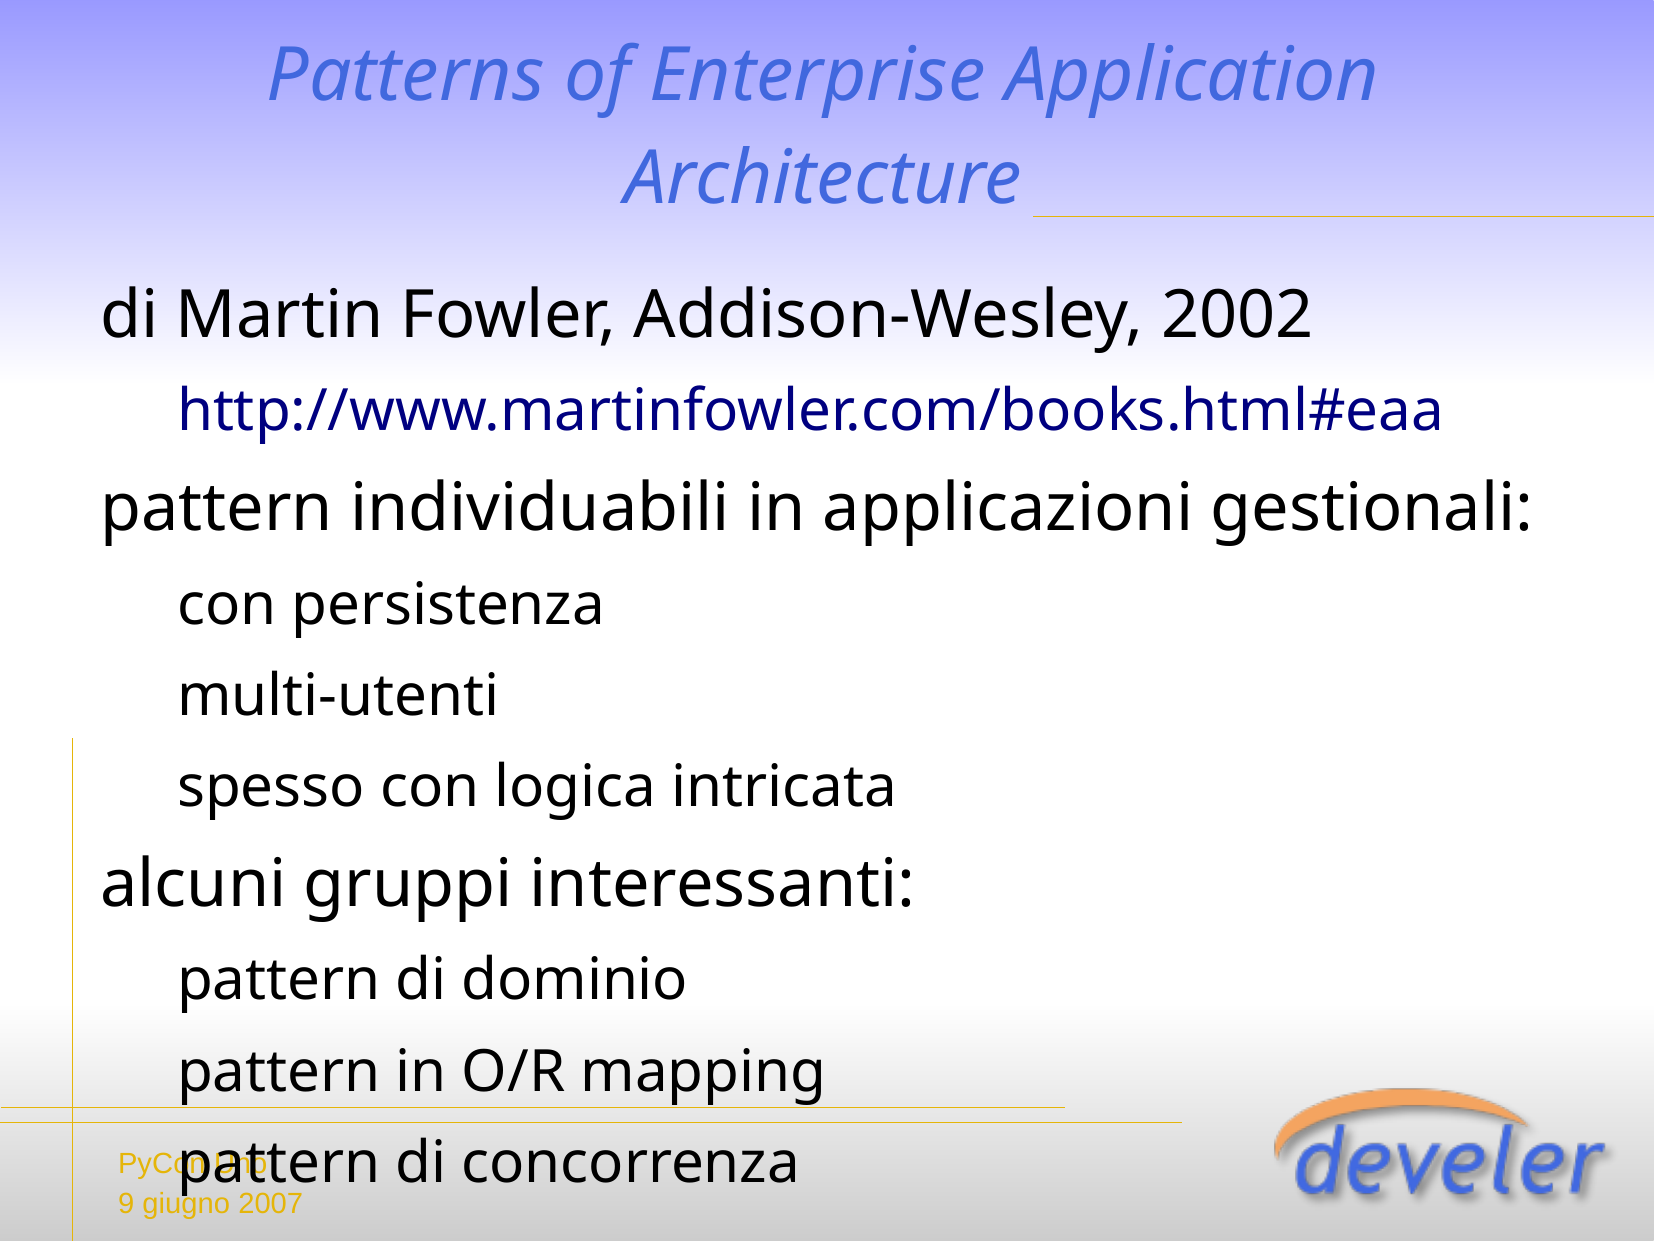

# Patterns of Enterprise Application Architecture
di Martin Fowler, Addison-Wesley, 2002
http://www.martinfowler.com/books.html#eaa
pattern individuabili in applicazioni gestionali:
con persistenza
multi-utenti
spesso con logica intricata
alcuni gruppi interessanti:
pattern di dominio
pattern in O/R mapping
pattern di concorrenza
PyCon Uno
9 giugno 2007